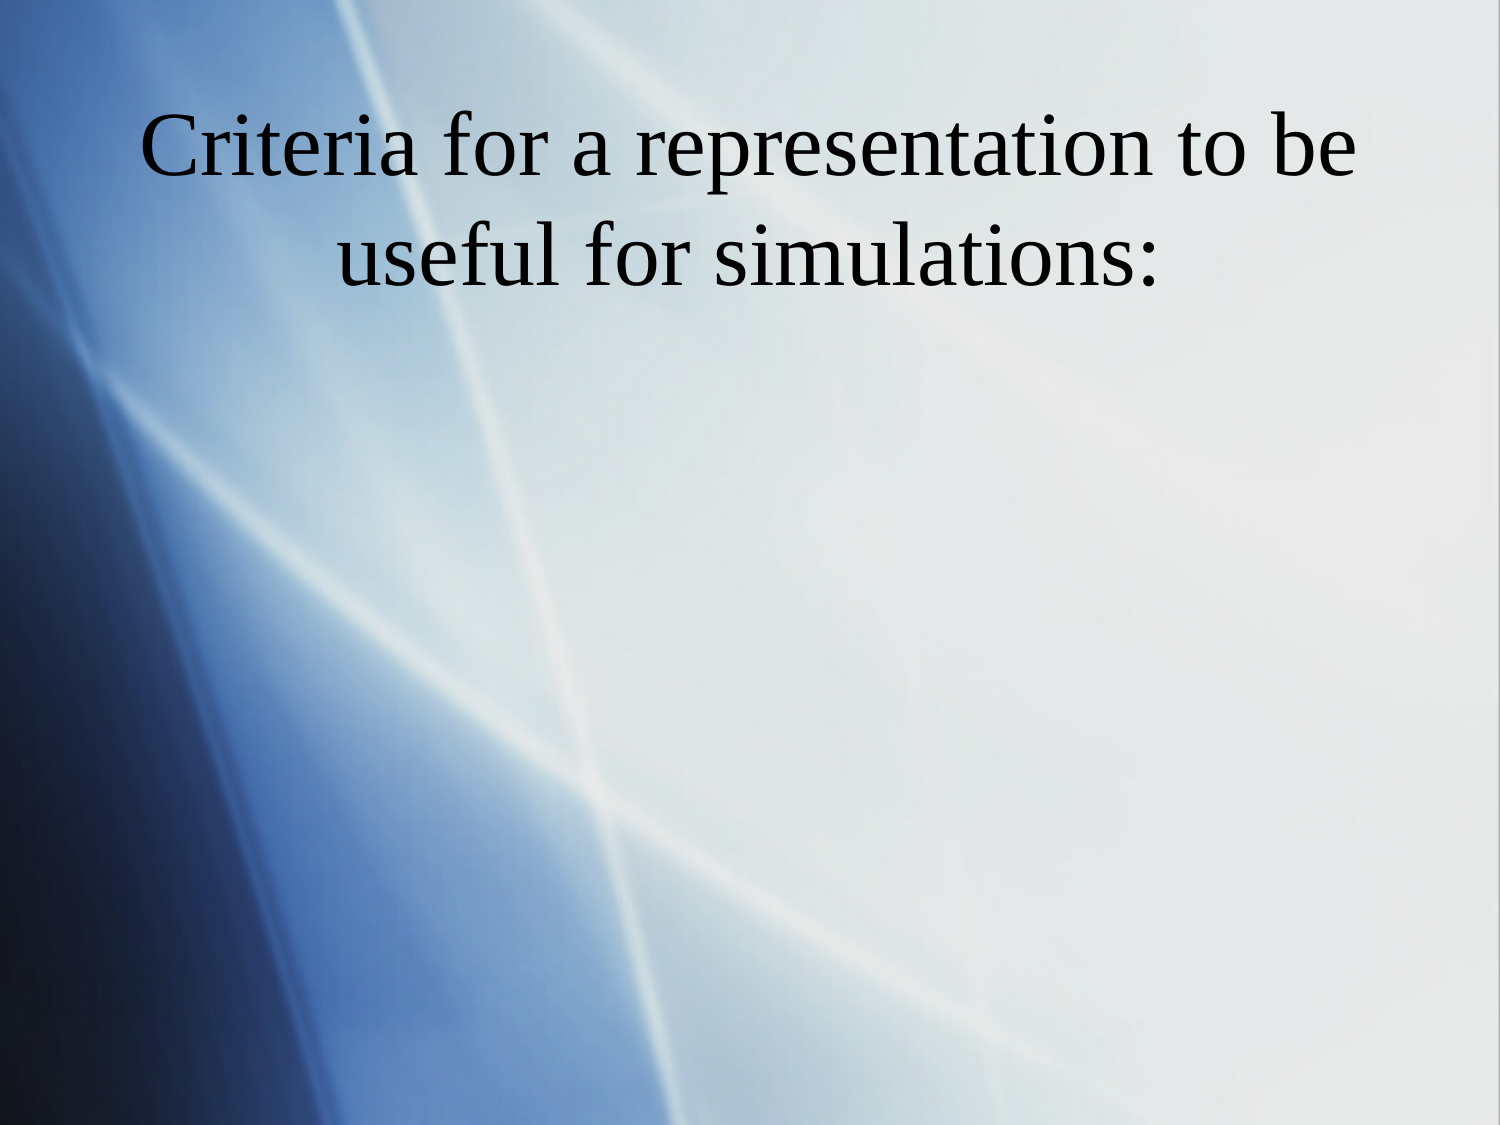

# Criteria for a representation to be useful for simulations: